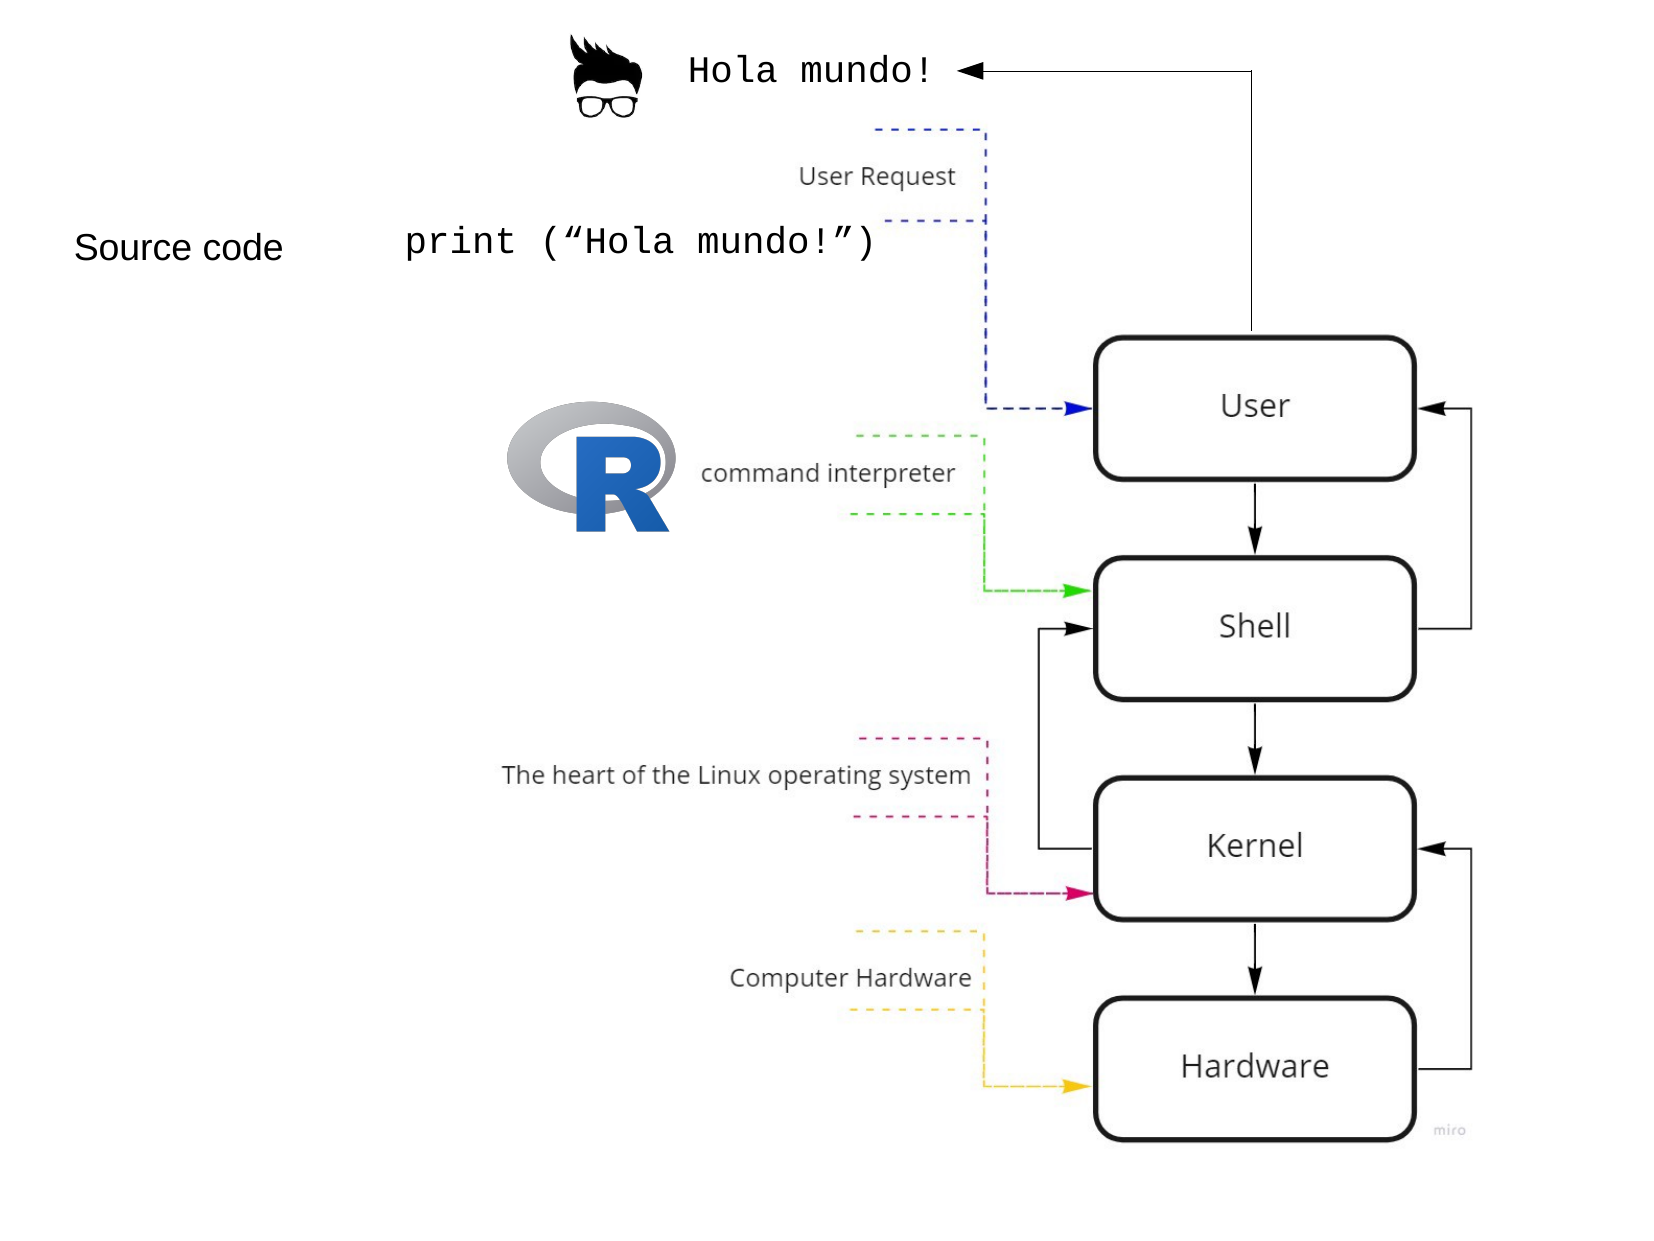

Hola mundo!
print (“Hola mundo!”)
Source code